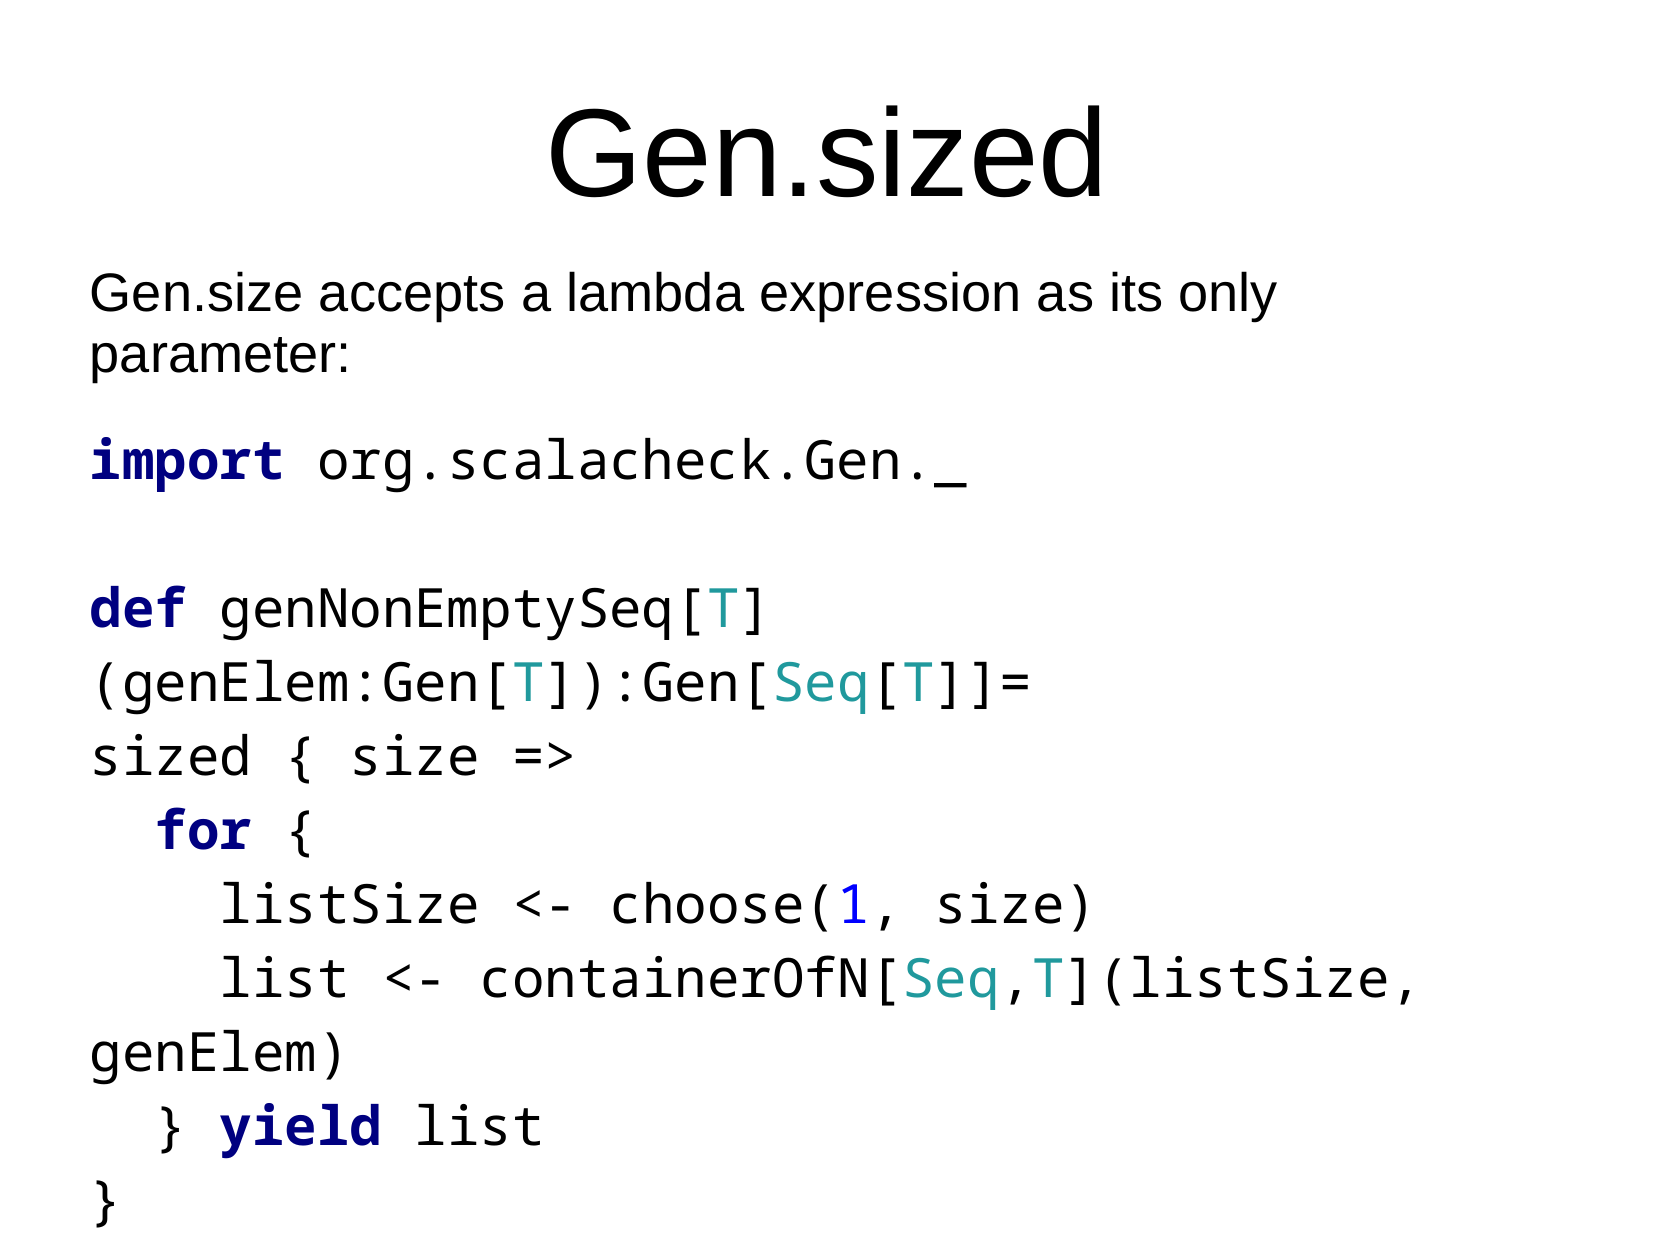

# Gen.sized
Gen.size accepts a lambda expression as its only parameter:
import org.scalacheck.Gen._
def genNonEmptySeq[T](genElem:Gen[T]):Gen[Seq[T]]=
sized { size =>
 for {
 listSize <- choose(1, size)
 list <- containerOfN[Seq,T](listSize, genElem)
 } yield list
}